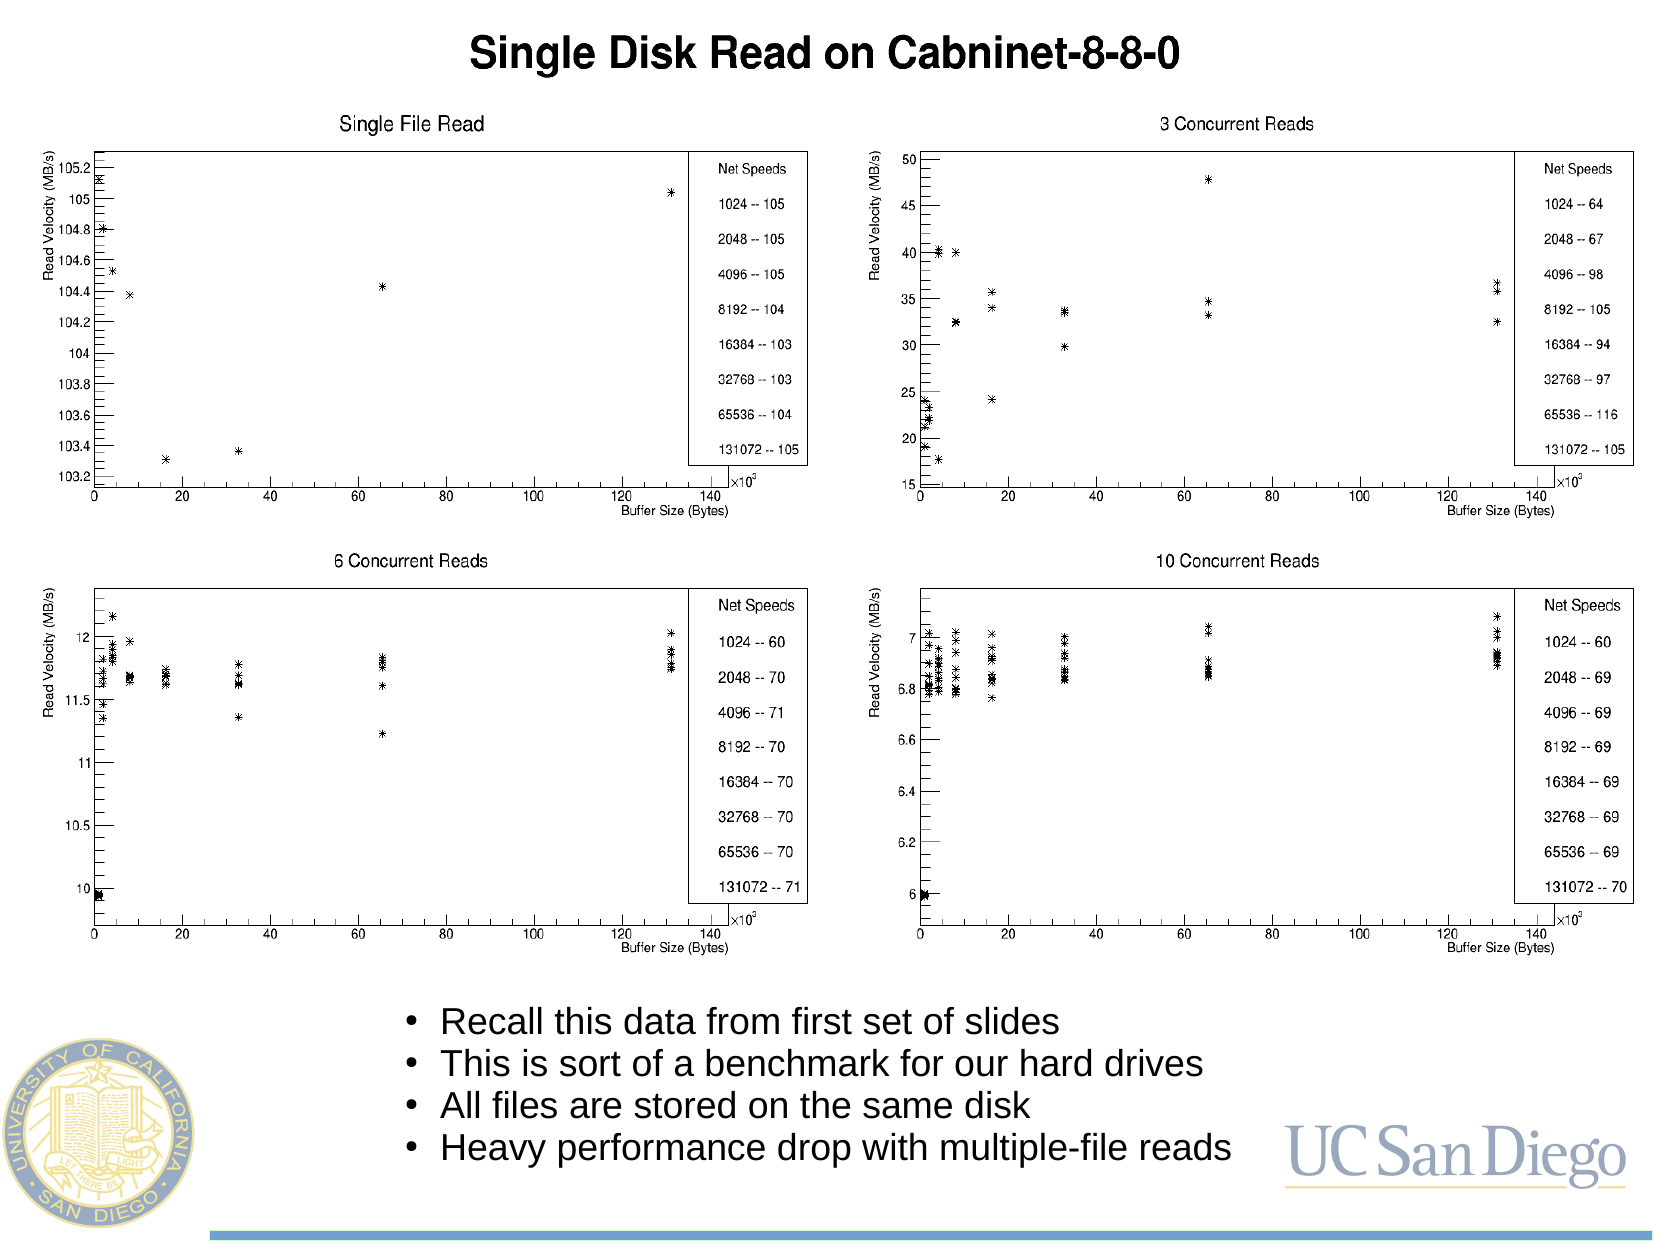

Recall this data from first set of slides
This is sort of a benchmark for our hard drives
All files are stored on the same disk
Heavy performance drop with multiple-file reads